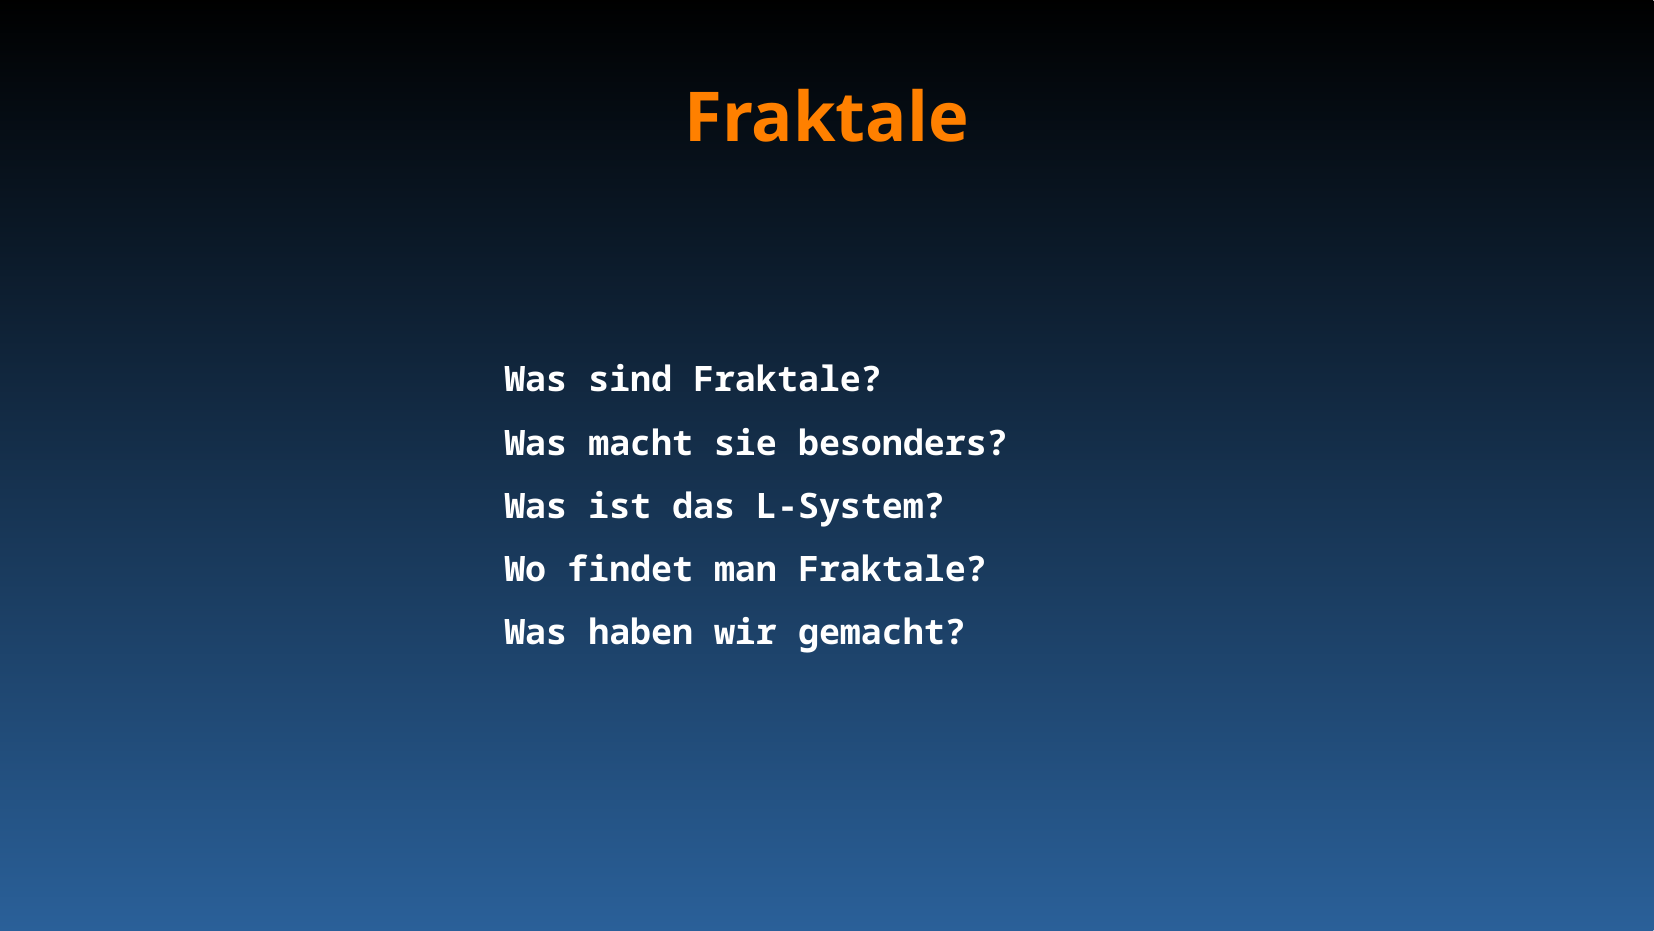

# Fraktale
Was sind Fraktale?
Was macht sie besonders?
Was ist das L-System?
Wo findet man Fraktale?
Was haben wir gemacht?